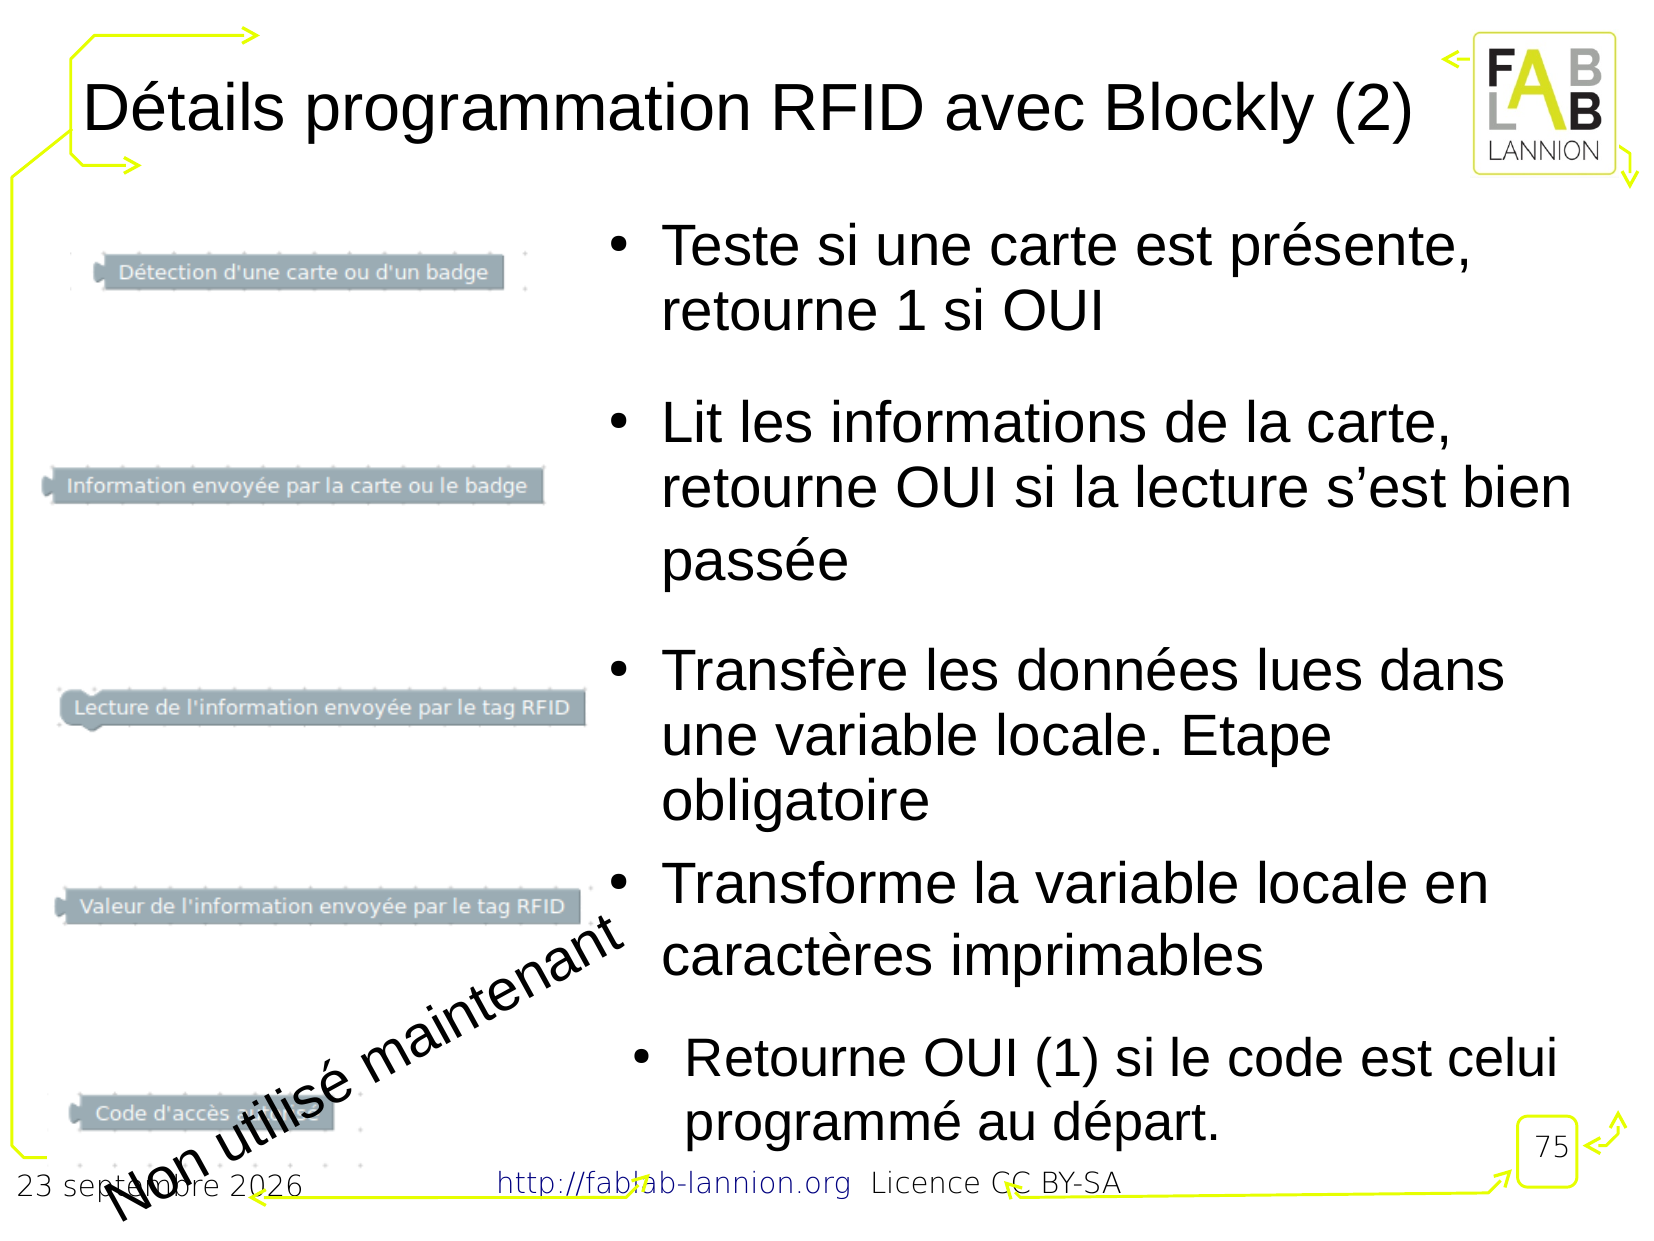

# Détails programmation RFID avec Blockly (2)
Teste si une carte est présente, retourne 1 si OUI
Lit les informations de la carte, retourne OUI si la lecture s’est bien passée
Transfère les données lues dans une variable locale. Etape obligatoire
Transforme la variable locale en caractères imprimables
Non utilisé maintenant
Retourne OUI (1) si le code est celui programmé au départ.
75